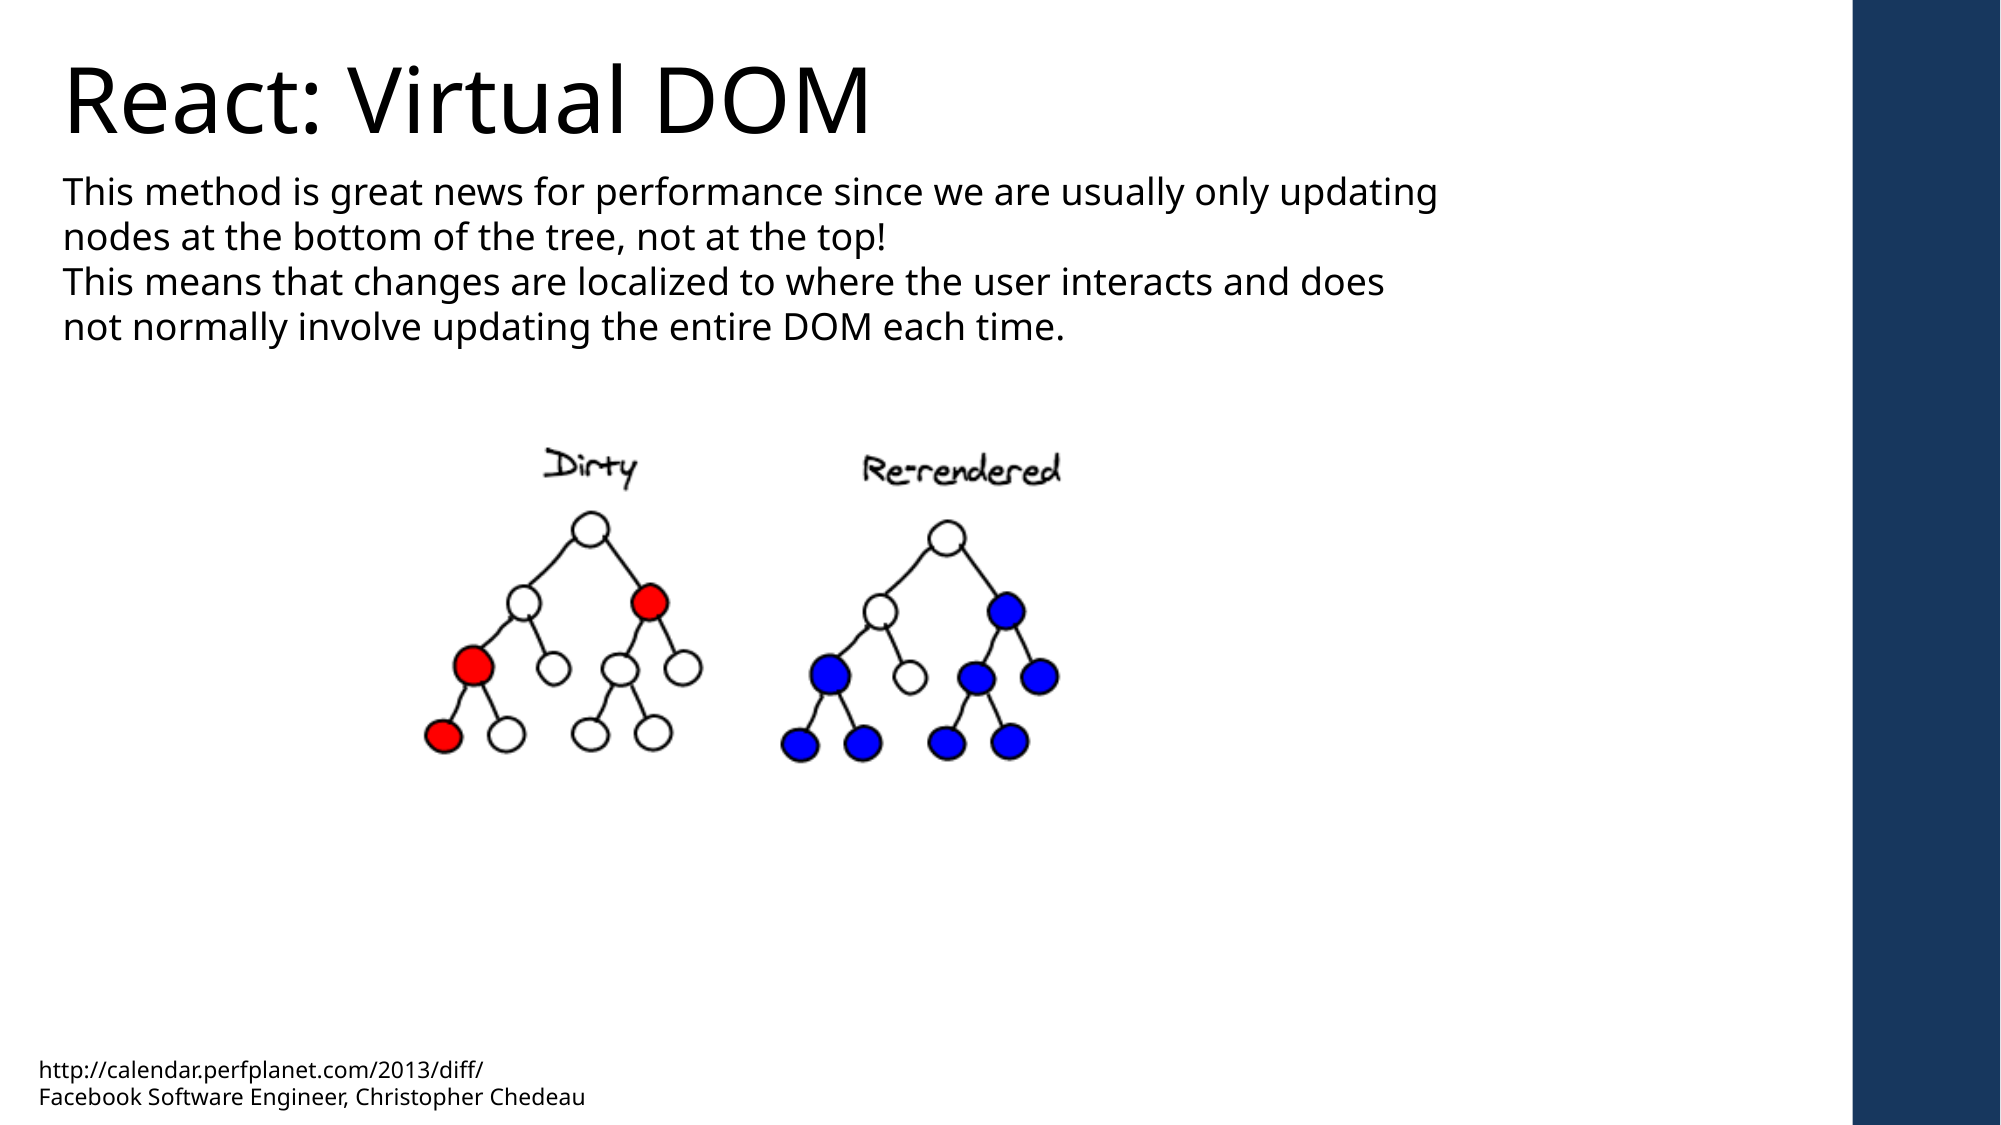

React: Virtual DOM
This method is great news for performance since we are usually only updating nodes at the bottom of the tree, not at the top!
This means that changes are localized to where the user interacts and does not normally involve updating the entire DOM each time.
http://calendar.perfplanet.com/2013/diff/
Facebook Software Engineer, Christopher Chedeau